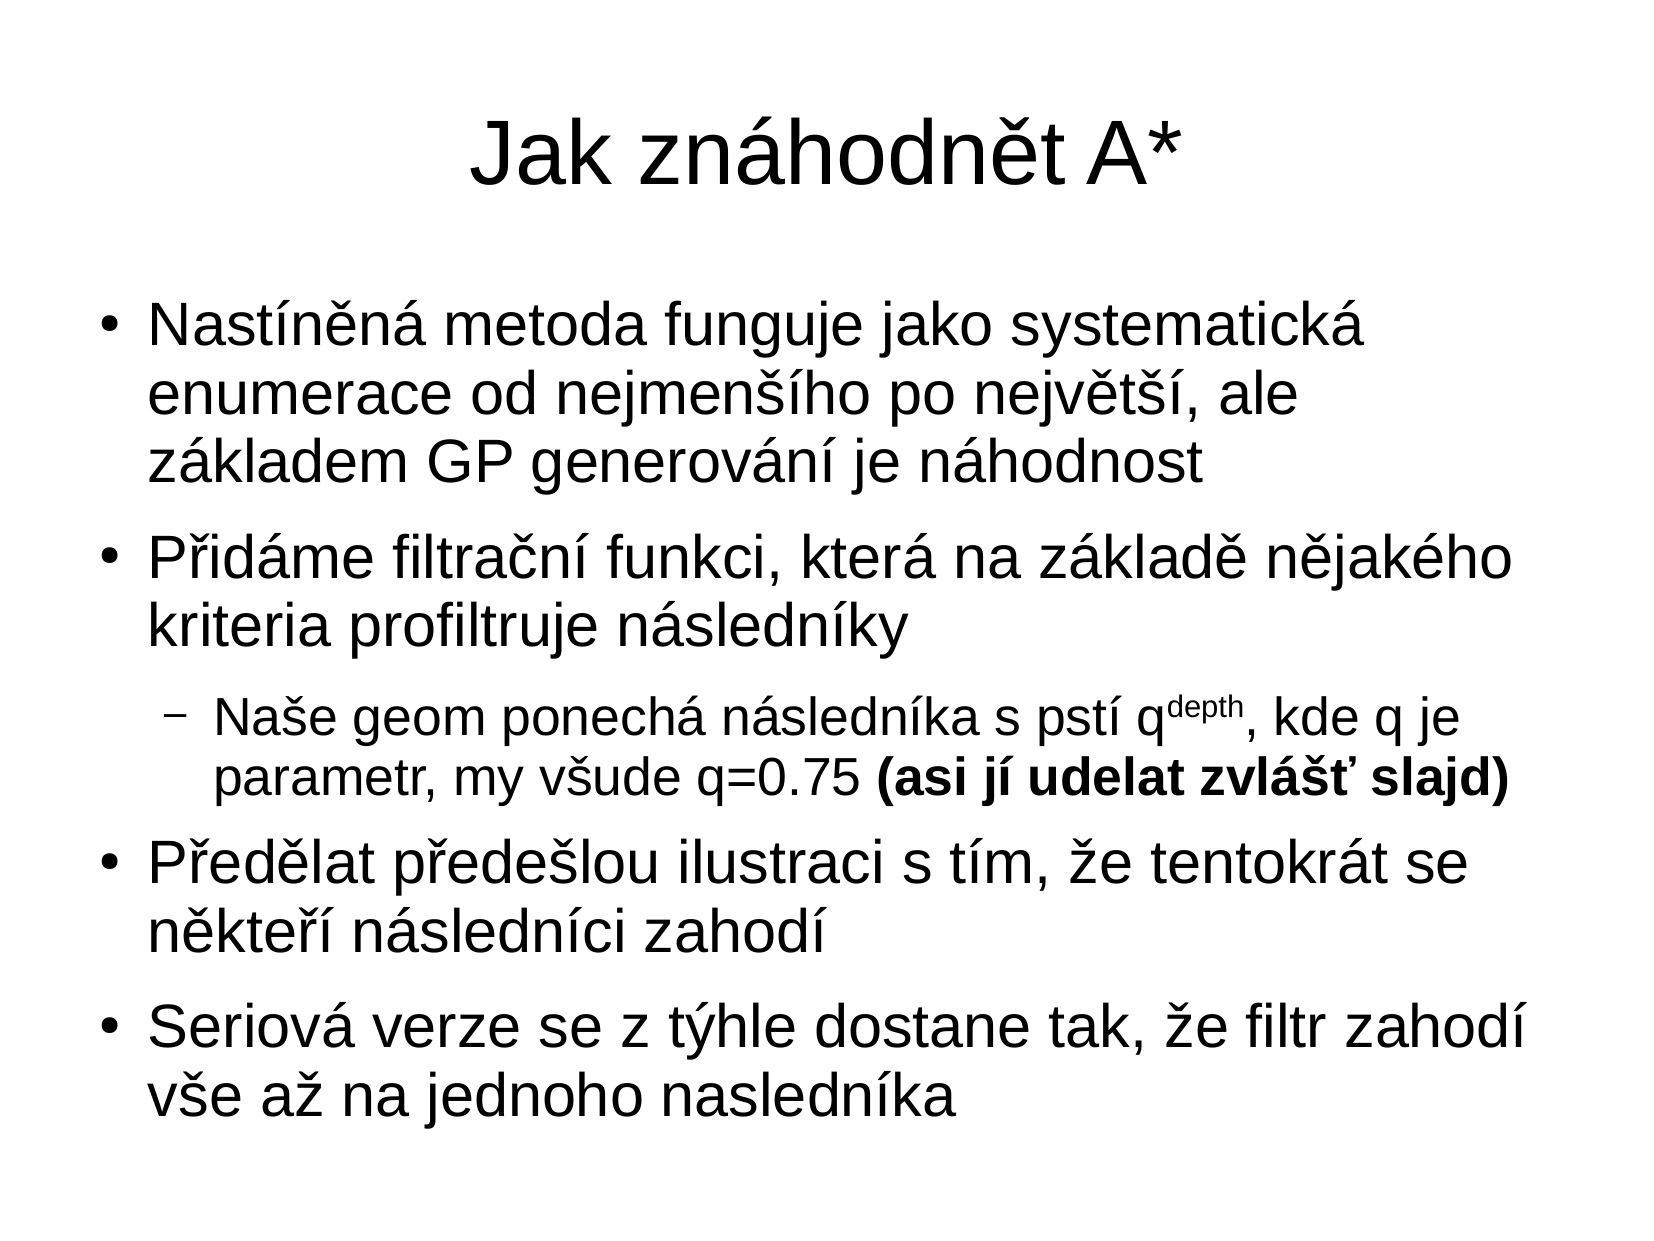

# Jak znáhodnět A*
Nastíněná metoda funguje jako systematická enumerace od nejmenšího po největší, ale základem GP generování je náhodnost
Přidáme filtrační funkci, která na základě nějakého kriteria profiltruje následníky
Naše geom ponechá následníka s pstí qdepth, kde q je parametr, my všude q=0.75 (asi jí udelat zvlášť slajd)
Předělat předešlou ilustraci s tím, že tentokrát se někteří následníci zahodí
Seriová verze se z týhle dostane tak, že filtr zahodí vše až na jednoho nasledníka